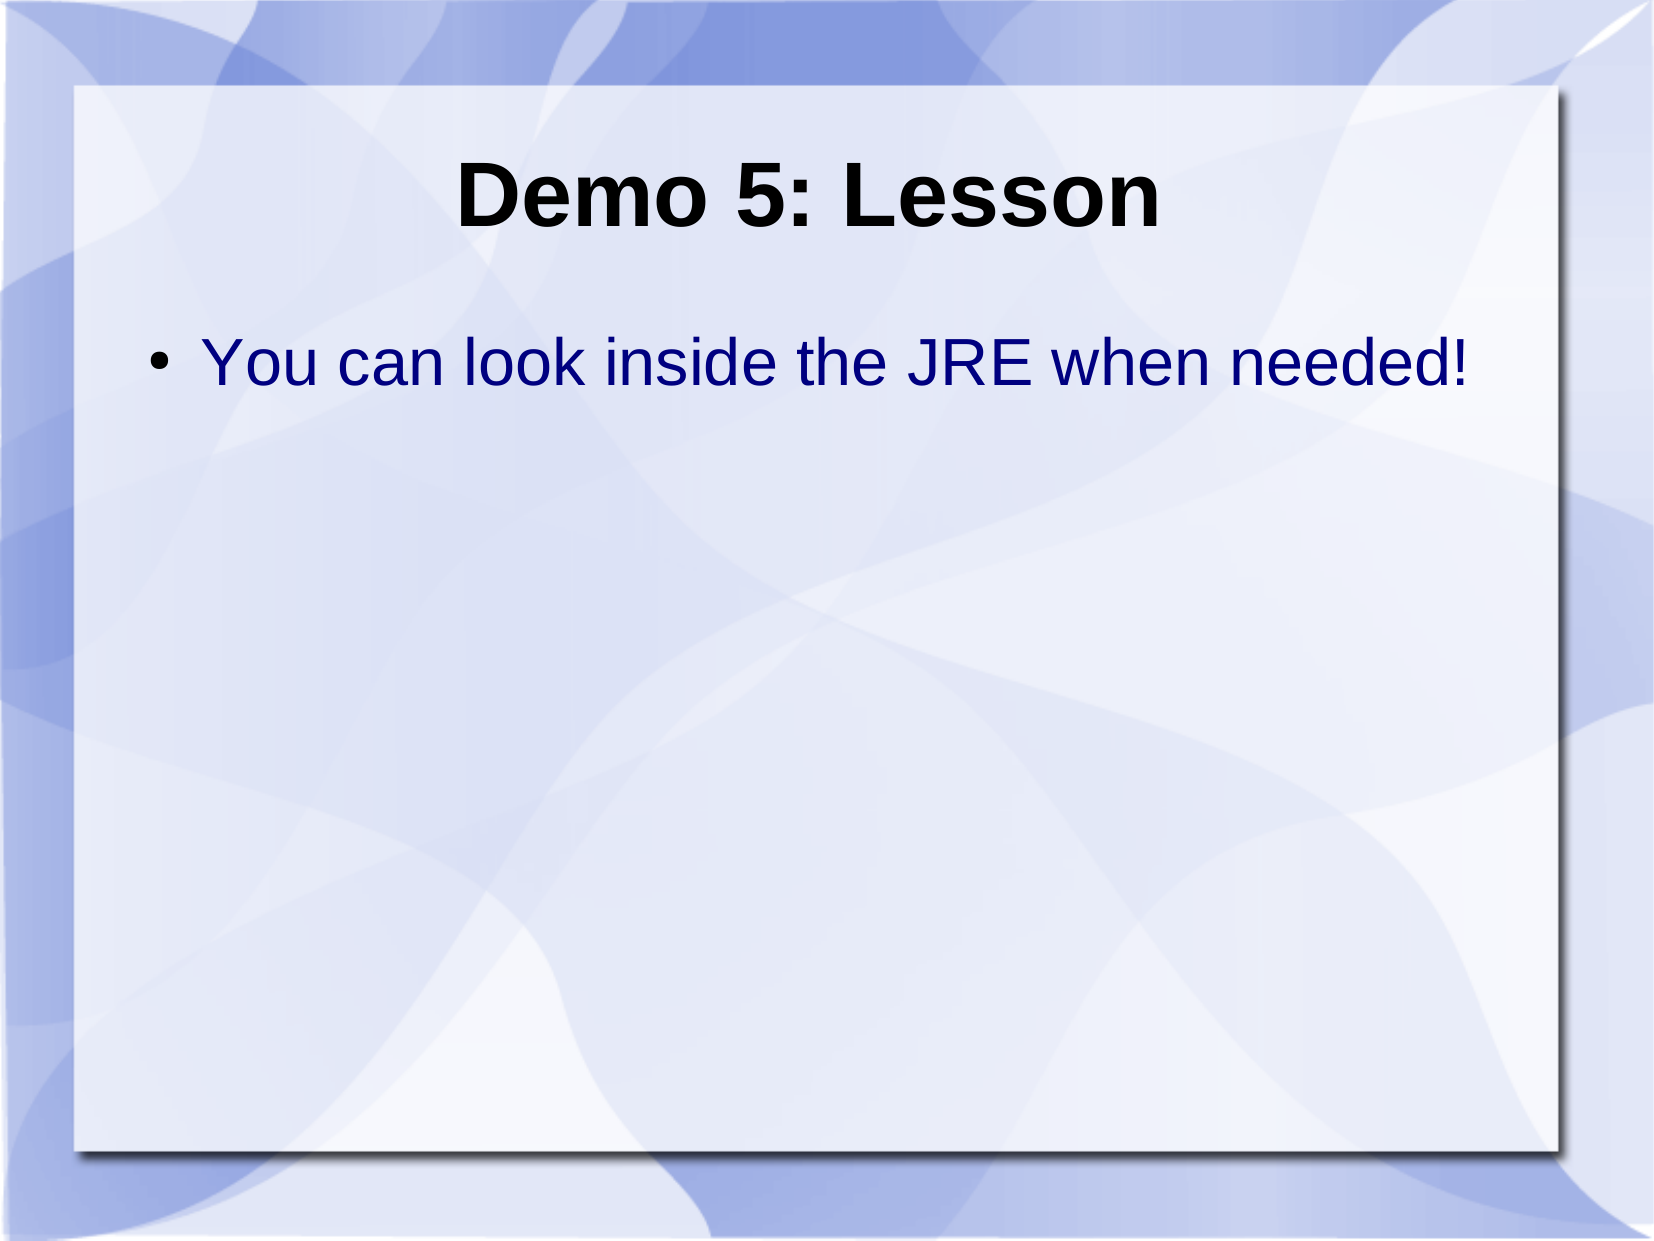

# Demo 5: Lesson
You can look inside the JRE when needed!